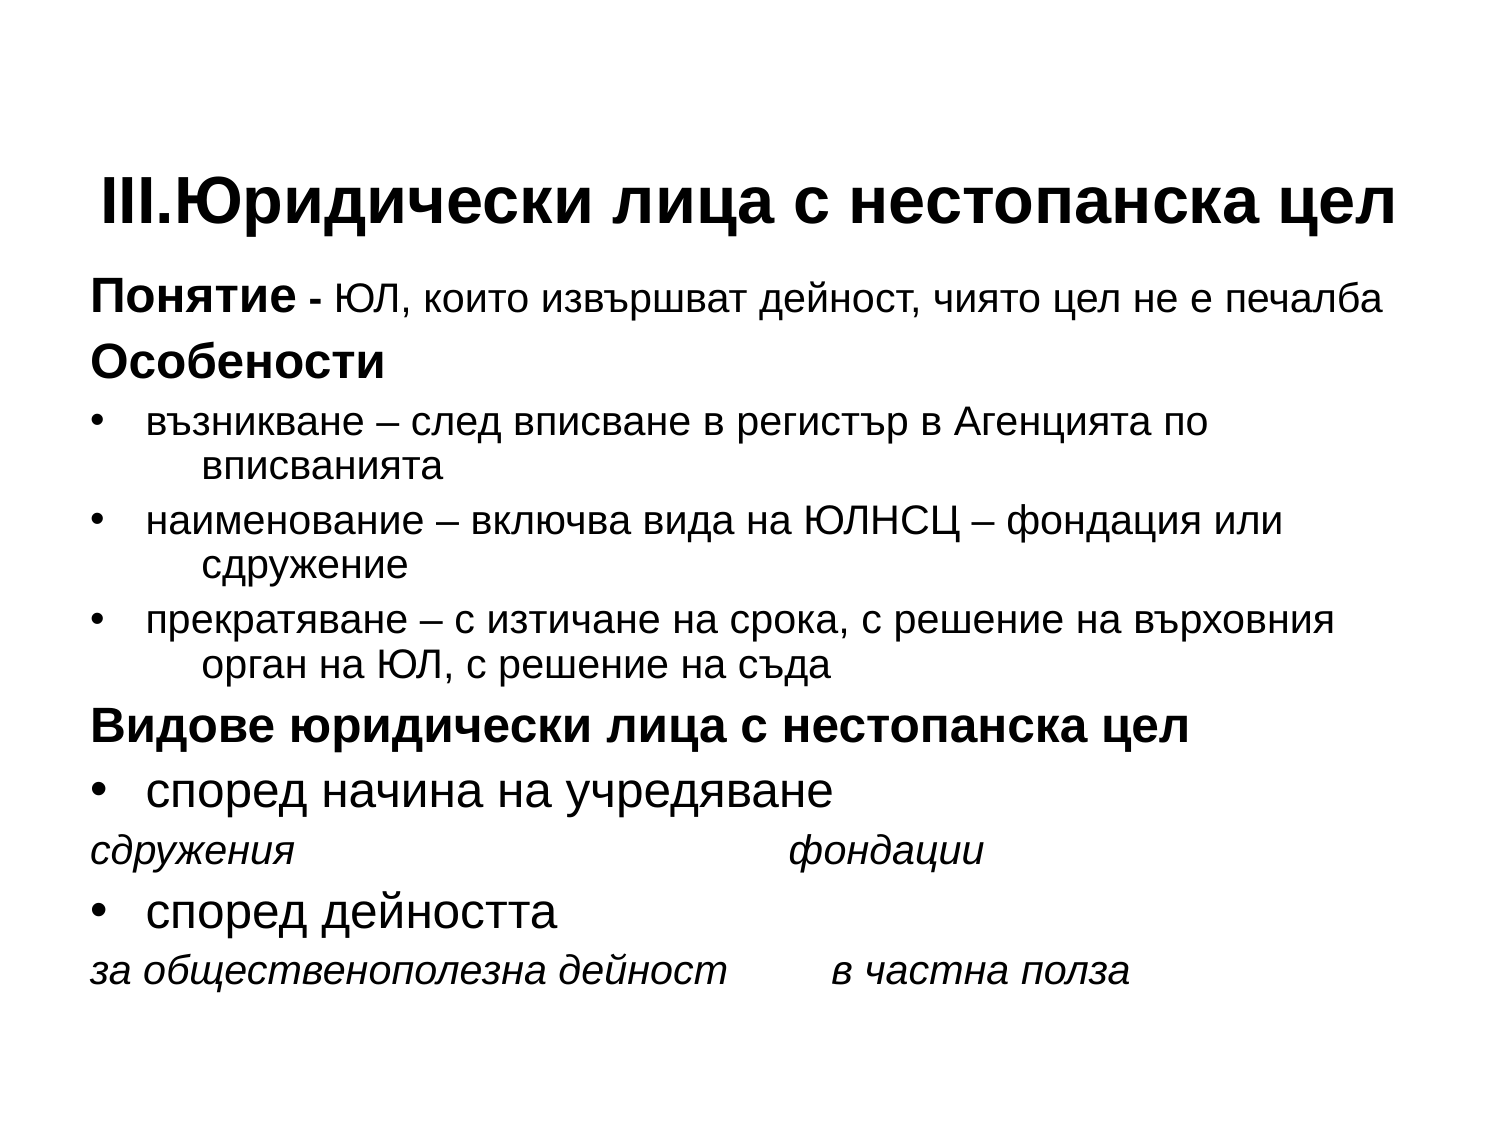

# ІІІ.Юридически лица с нестопанска цел
Понятие - ЮЛ, които извършват дейност, чиято цел не е печалба
Особености
възникване – след вписване в регистър в Агенцията по вписванията
наименование – включва вида на ЮЛНСЦ – фондация или сдружение
прекратяване – с изтичане на срока, с решение на върховния орган на ЮЛ, с решение на съда
Видове юридически лица с нестопанска цел
според начина на учредяване
сдружения фондации
според дейността
за общественополезна дейност в частна полза